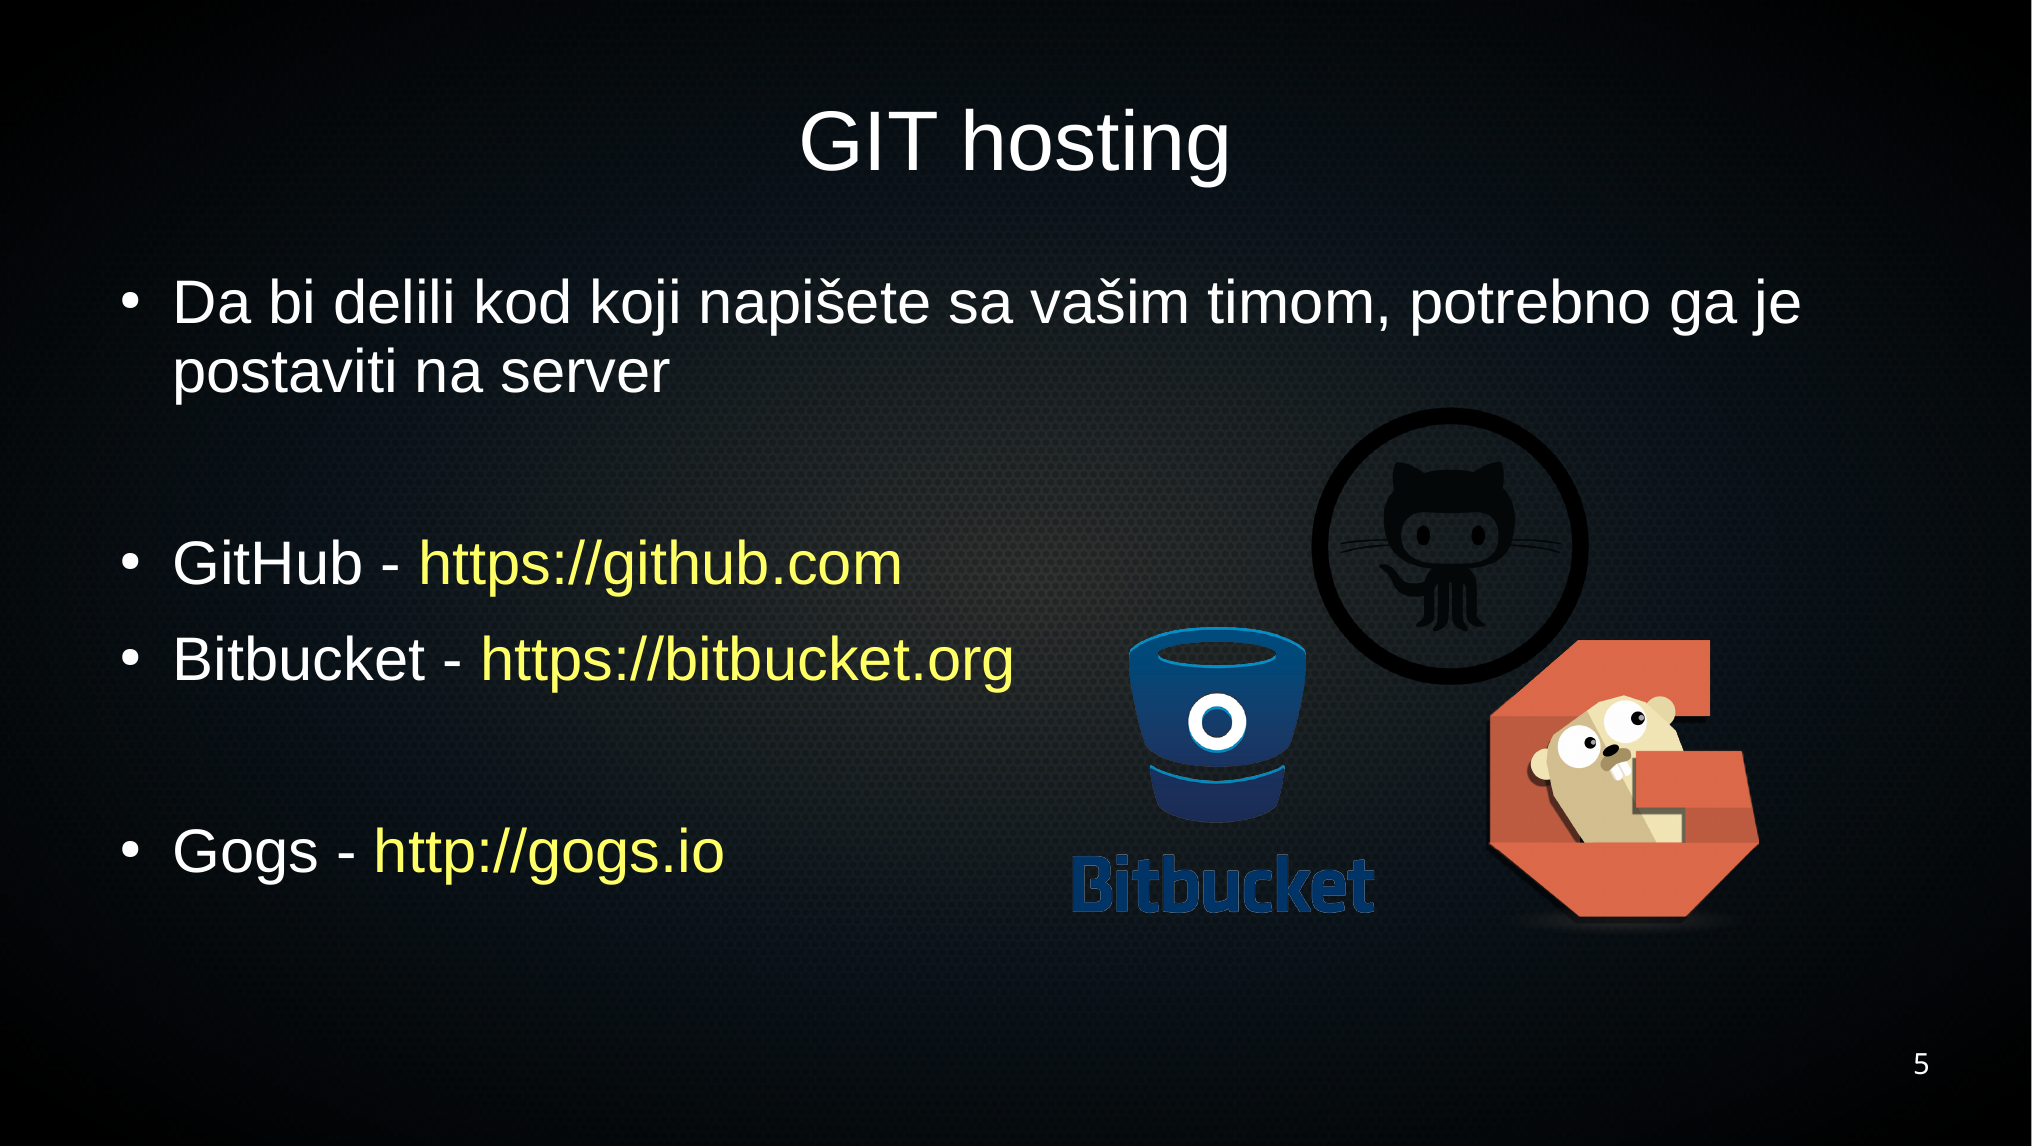

# GIT hosting
Da bi delili kod koji napišete sa vašim timom, potrebno ga je postaviti na server
GitHub - https://github.com
Bitbucket - https://bitbucket.org
Gogs - http://gogs.io
5